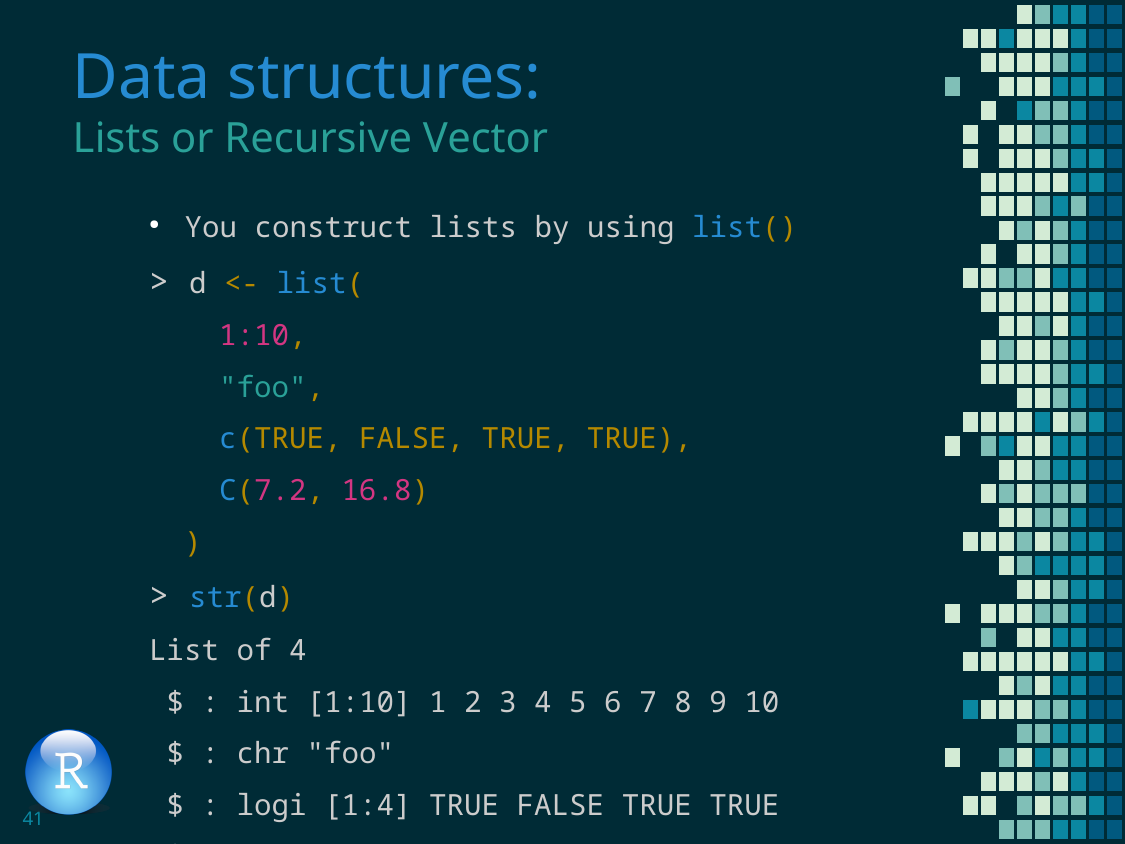

Data structures:
Lists or Recursive Vector
You construct lists by using list()
> d <- list(
 1:10,
 "foo",
 c(TRUE, FALSE, TRUE, TRUE),
 C(7.2, 16.8)
 )
> str(d)
List of 4
 $ : int [1:10] 1 2 3 4 5 6 7 8 9 10
 $ : chr "foo"
 $ : logi [1:4] TRUE FALSE TRUE TRUE
 $ : num [1:2] 7.2 16.8